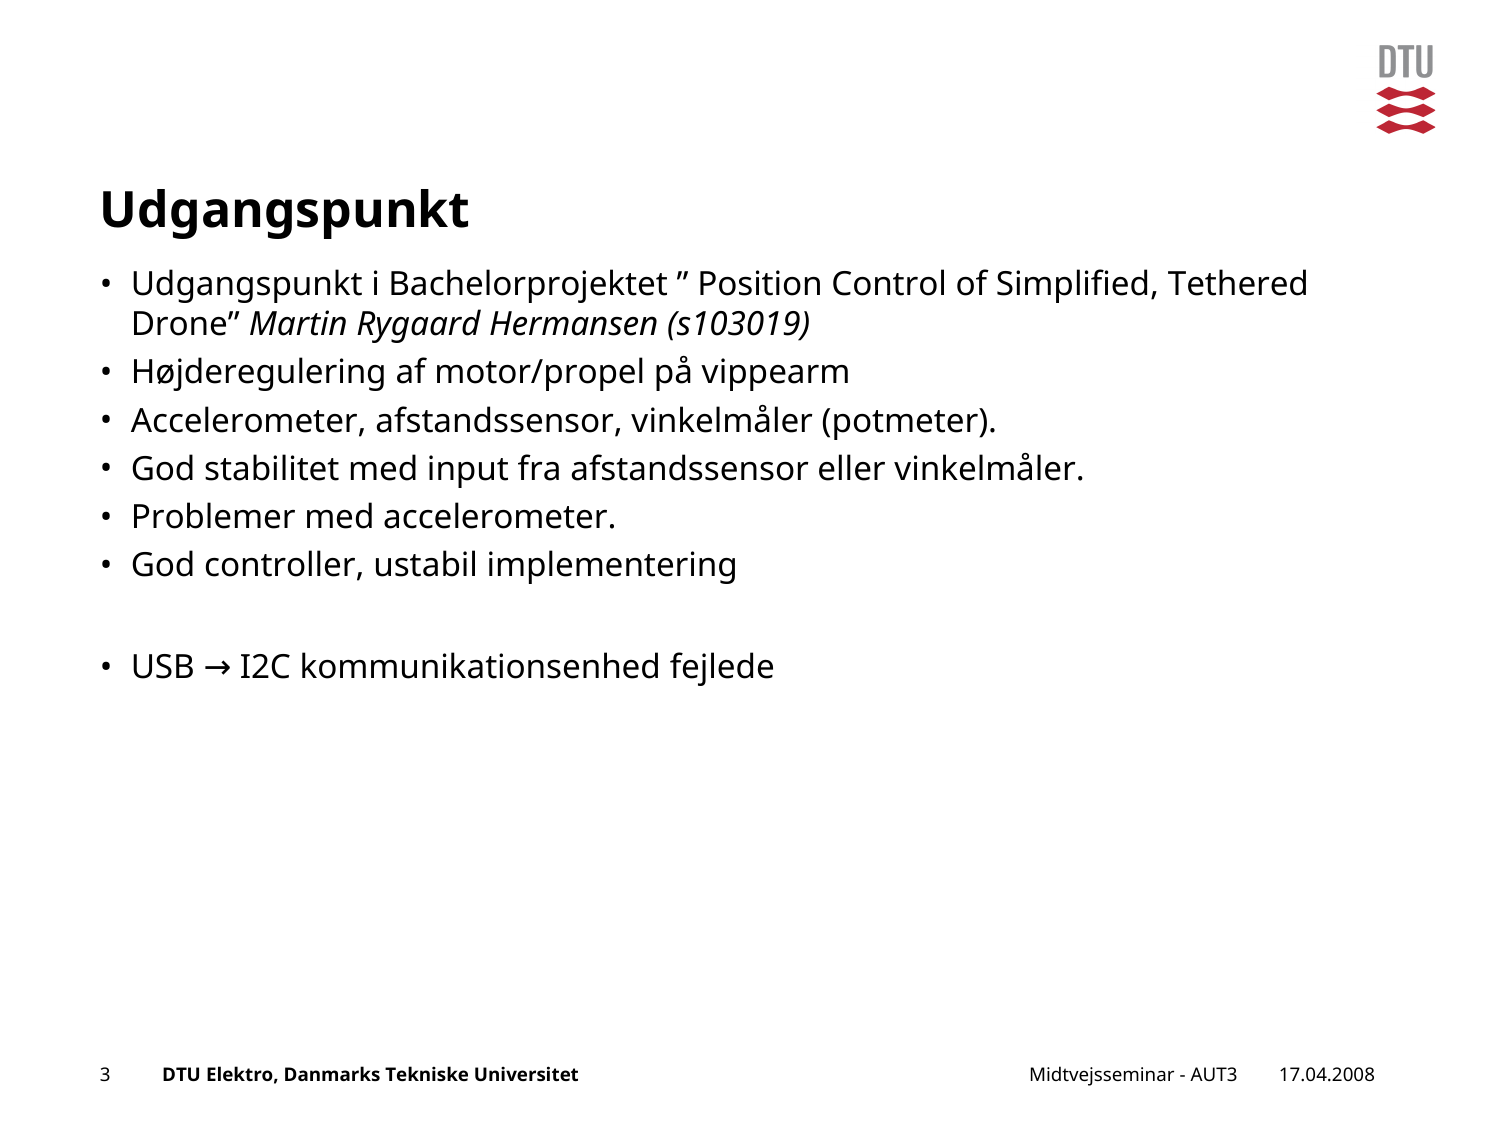

# Udgangspunkt
Udgangspunkt i Bachelorprojektet ” Position Control of Simplified, Tethered Drone” Martin Rygaard Hermansen (s103019)
Højderegulering af motor/propel på vippearm
Accelerometer, afstandssensor, vinkelmåler (potmeter).
God stabilitet med input fra afstandssensor eller vinkelmåler.
Problemer med accelerometer.
God controller, ustabil implementering
USB → I2C kommunikationsenhed fejlede